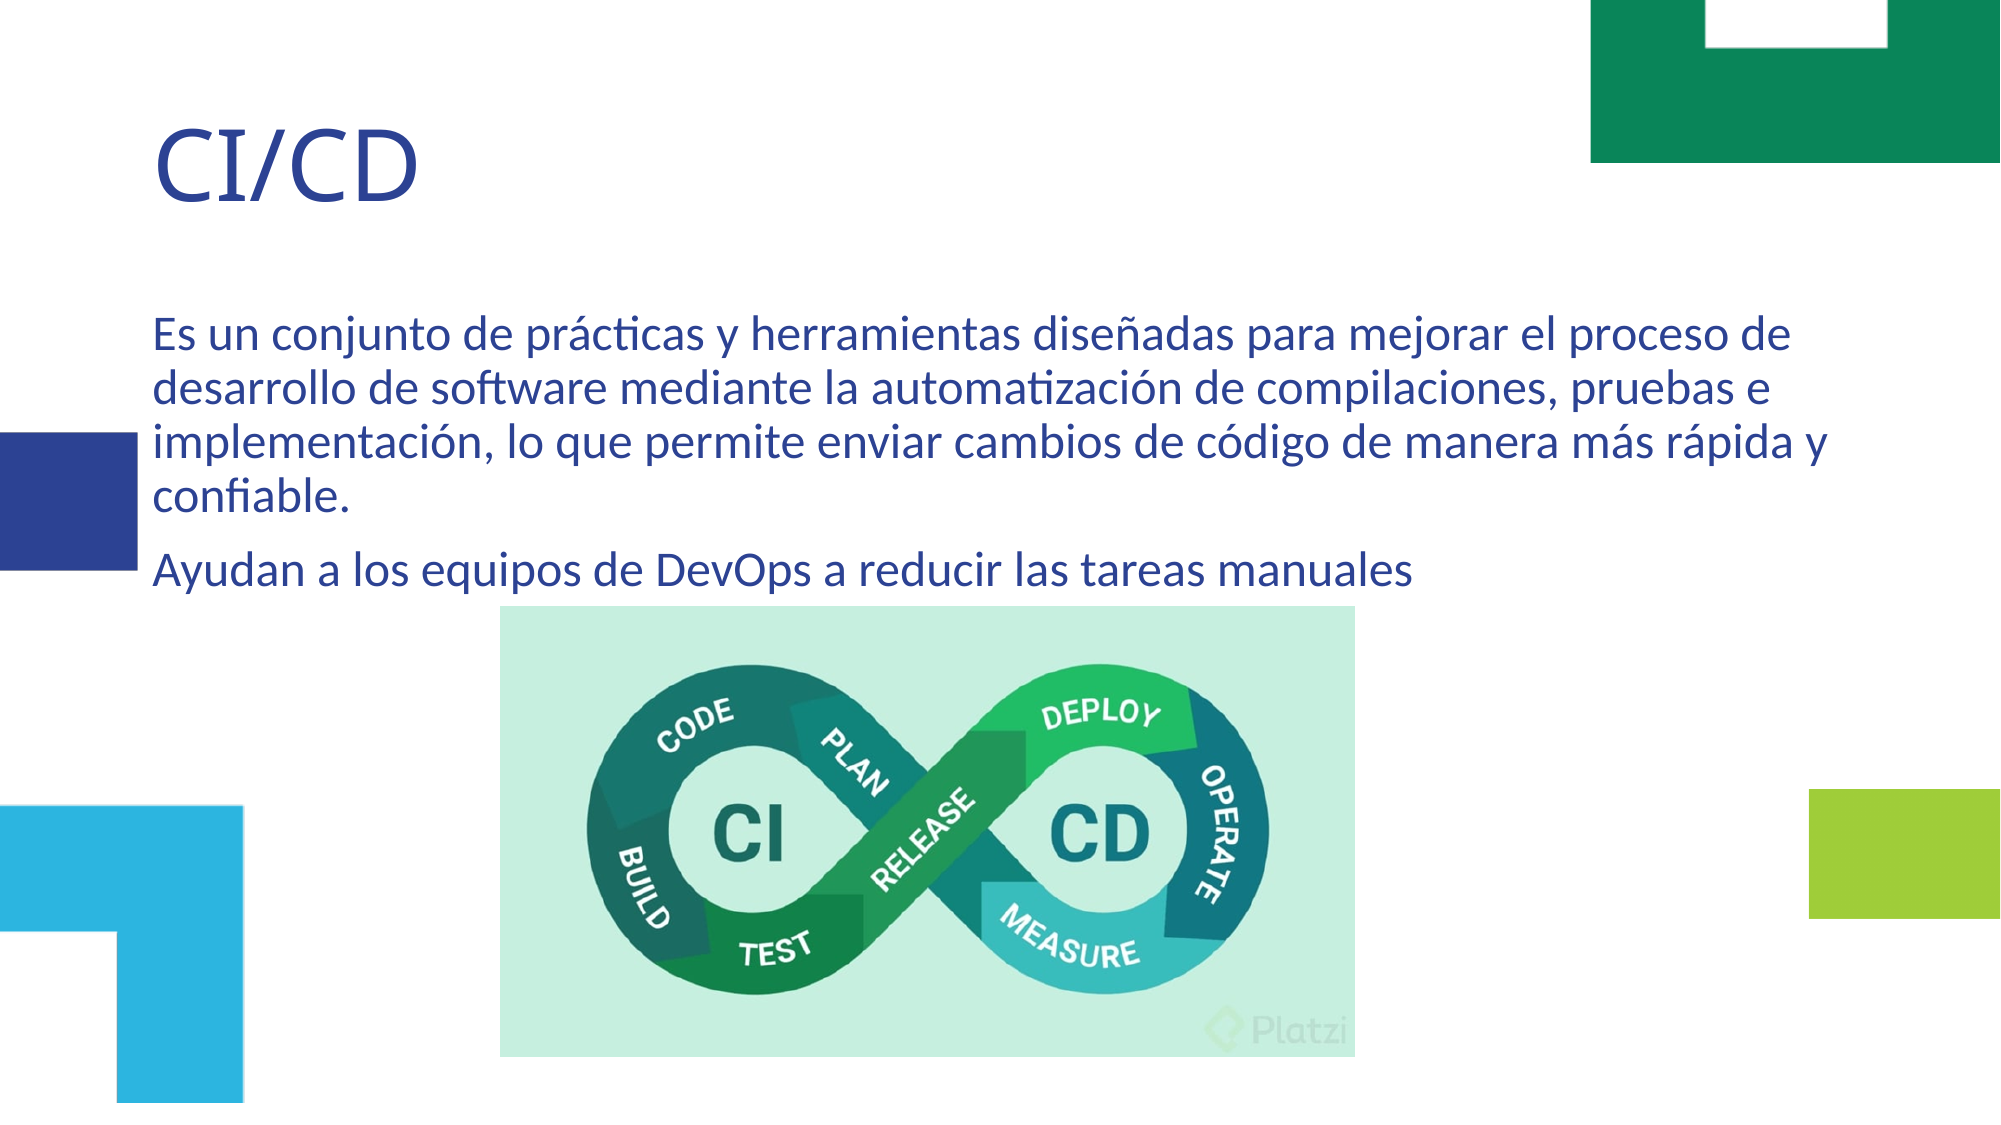

# CI/CD
Es un conjunto de prácticas y herramientas diseñadas para mejorar el proceso de desarrollo de software mediante la automatización de compilaciones, pruebas e implementación, lo que permite enviar cambios de código de manera más rápida y confiable.
Ayudan a los equipos de DevOps a reducir las tareas manuales